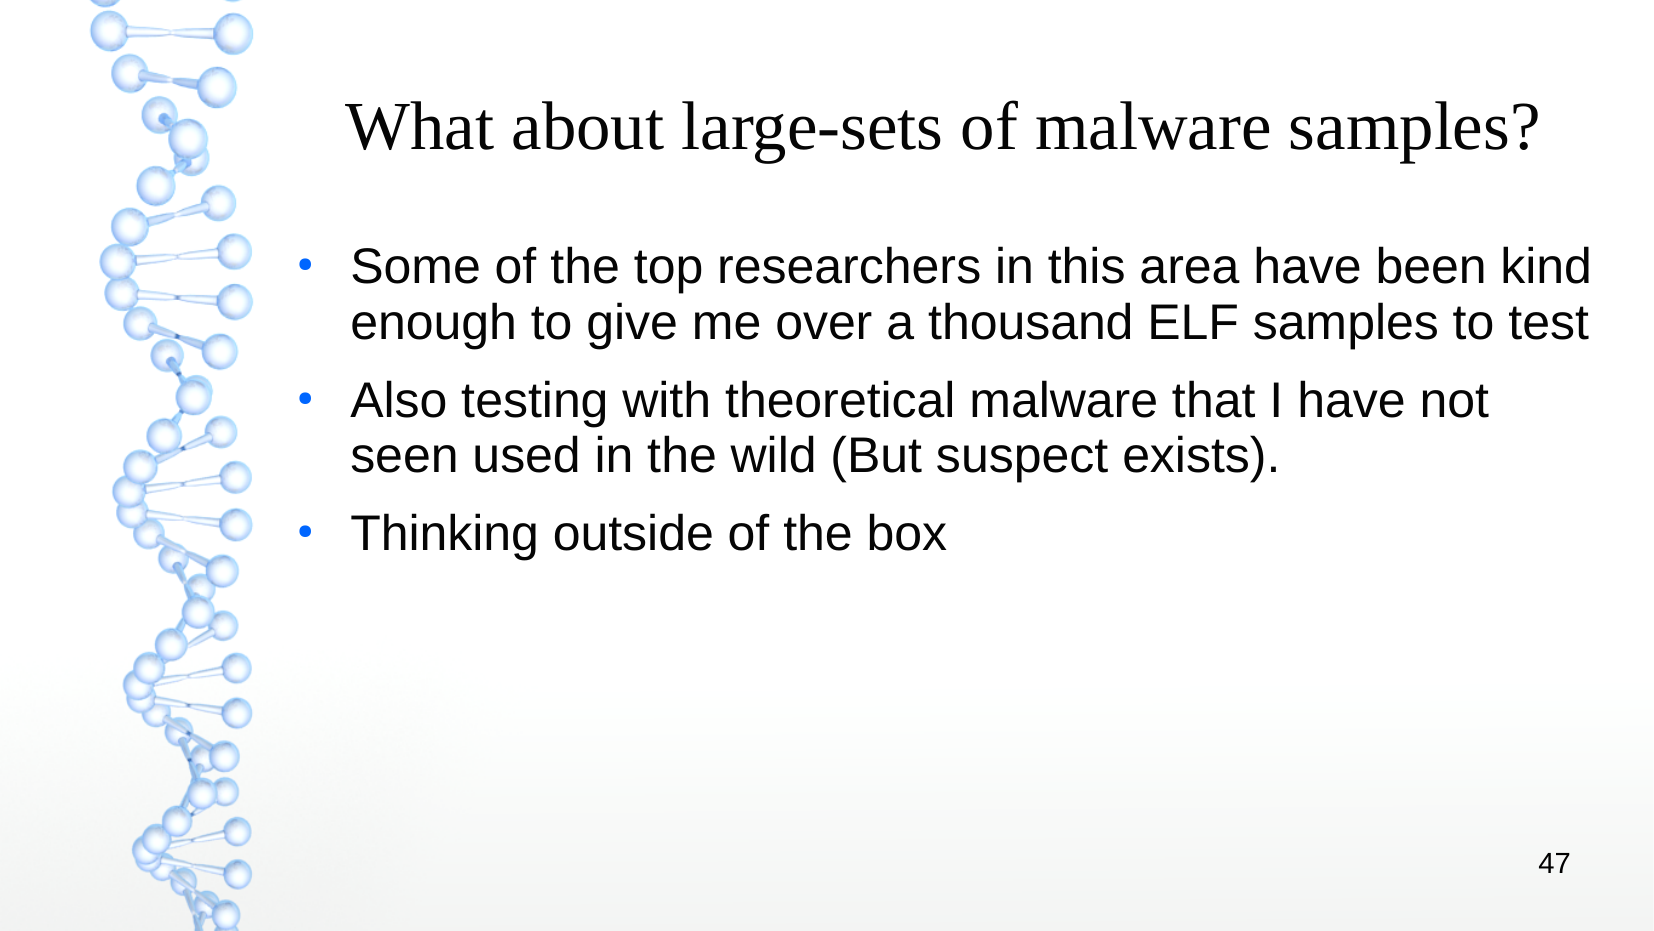

# What about large-sets of malware samples?
Some of the top researchers in this area have been kind enough to give me over a thousand ELF samples to test
Also testing with theoretical malware that I have not seen used in the wild (But suspect exists).
Thinking outside of the box
47